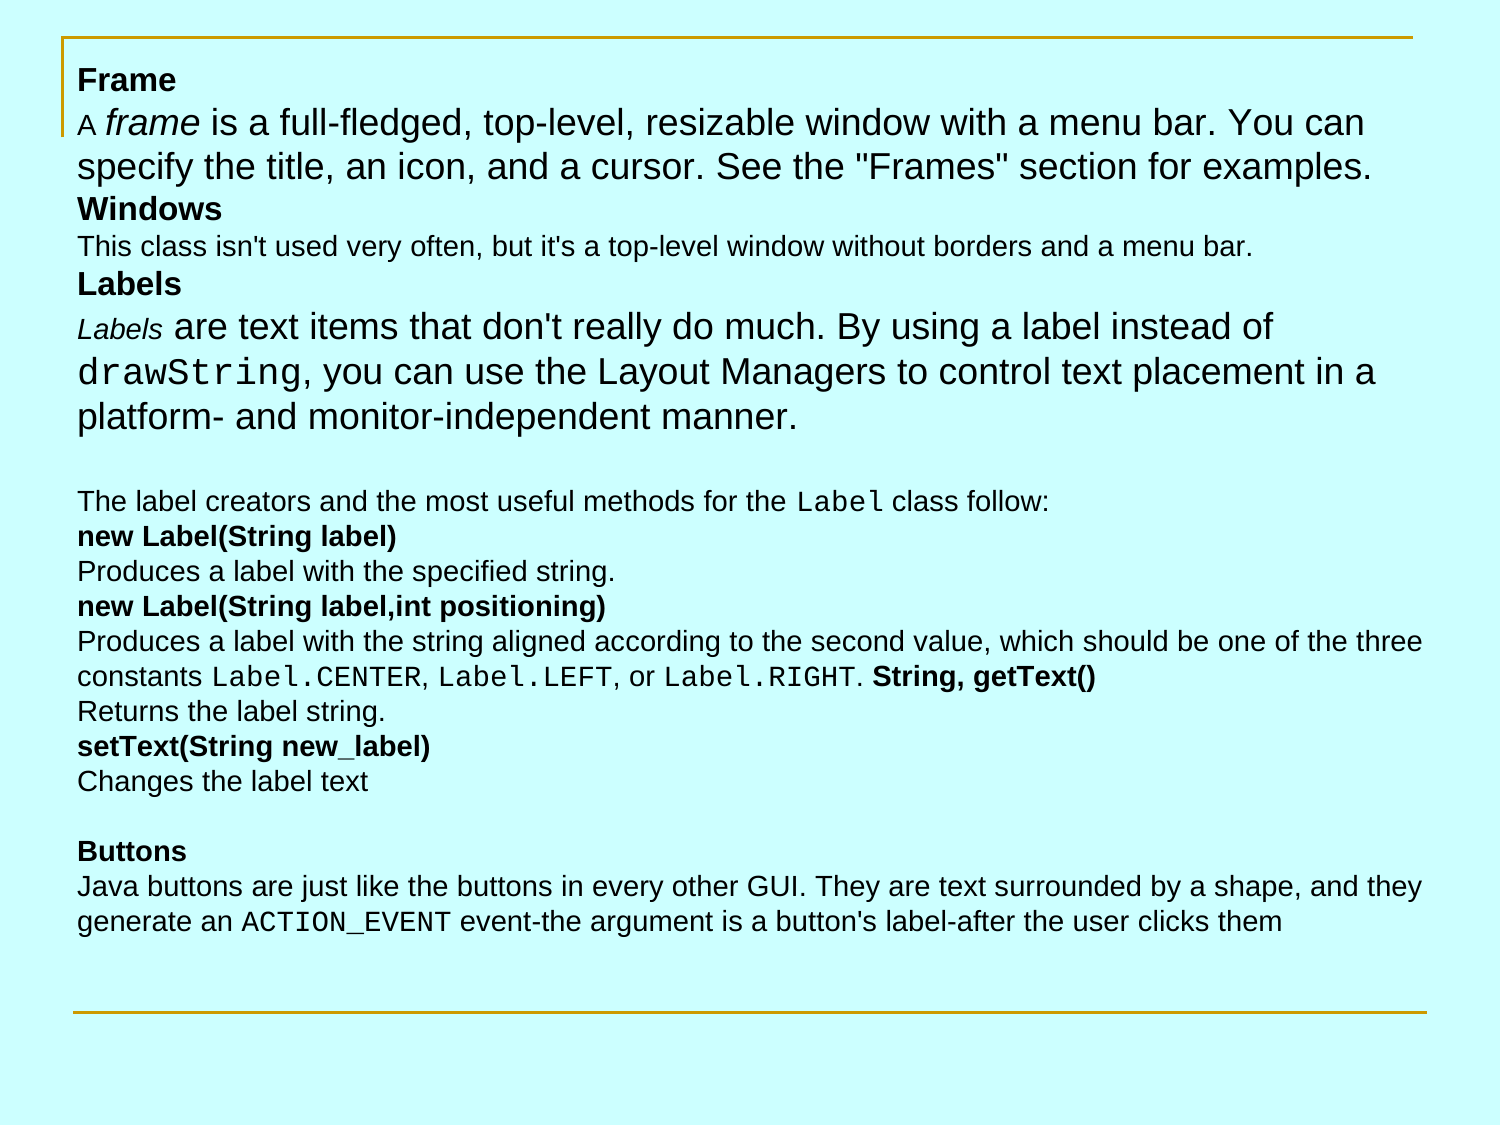

Frame
A frame is a full-fledged, top-level, resizable window with a menu bar. You can specify the title, an icon, and a cursor. See the "Frames" section for examples.
Windows
This class isn't used very often, but it's a top-level window without borders and a menu bar.
Labels
Labels are text items that don't really do much. By using a label instead of drawString, you can use the Layout Managers to control text placement in a platform- and monitor-independent manner.
The label creators and the most useful methods for the Label class follow:
new Label(String label)
Produces a label with the specified string.
new Label(String label,int positioning)
Produces a label with the string aligned according to the second value, which should be one of the three constants Label.CENTER, Label.LEFT, or Label.RIGHT. String, getText()
Returns the label string.
setText(String new_label)
Changes the label text
Buttons
Java buttons are just like the buttons in every other GUI. They are text surrounded by a shape, and they generate an ACTION_EVENT event-the argument is a button's label-after the user clicks them